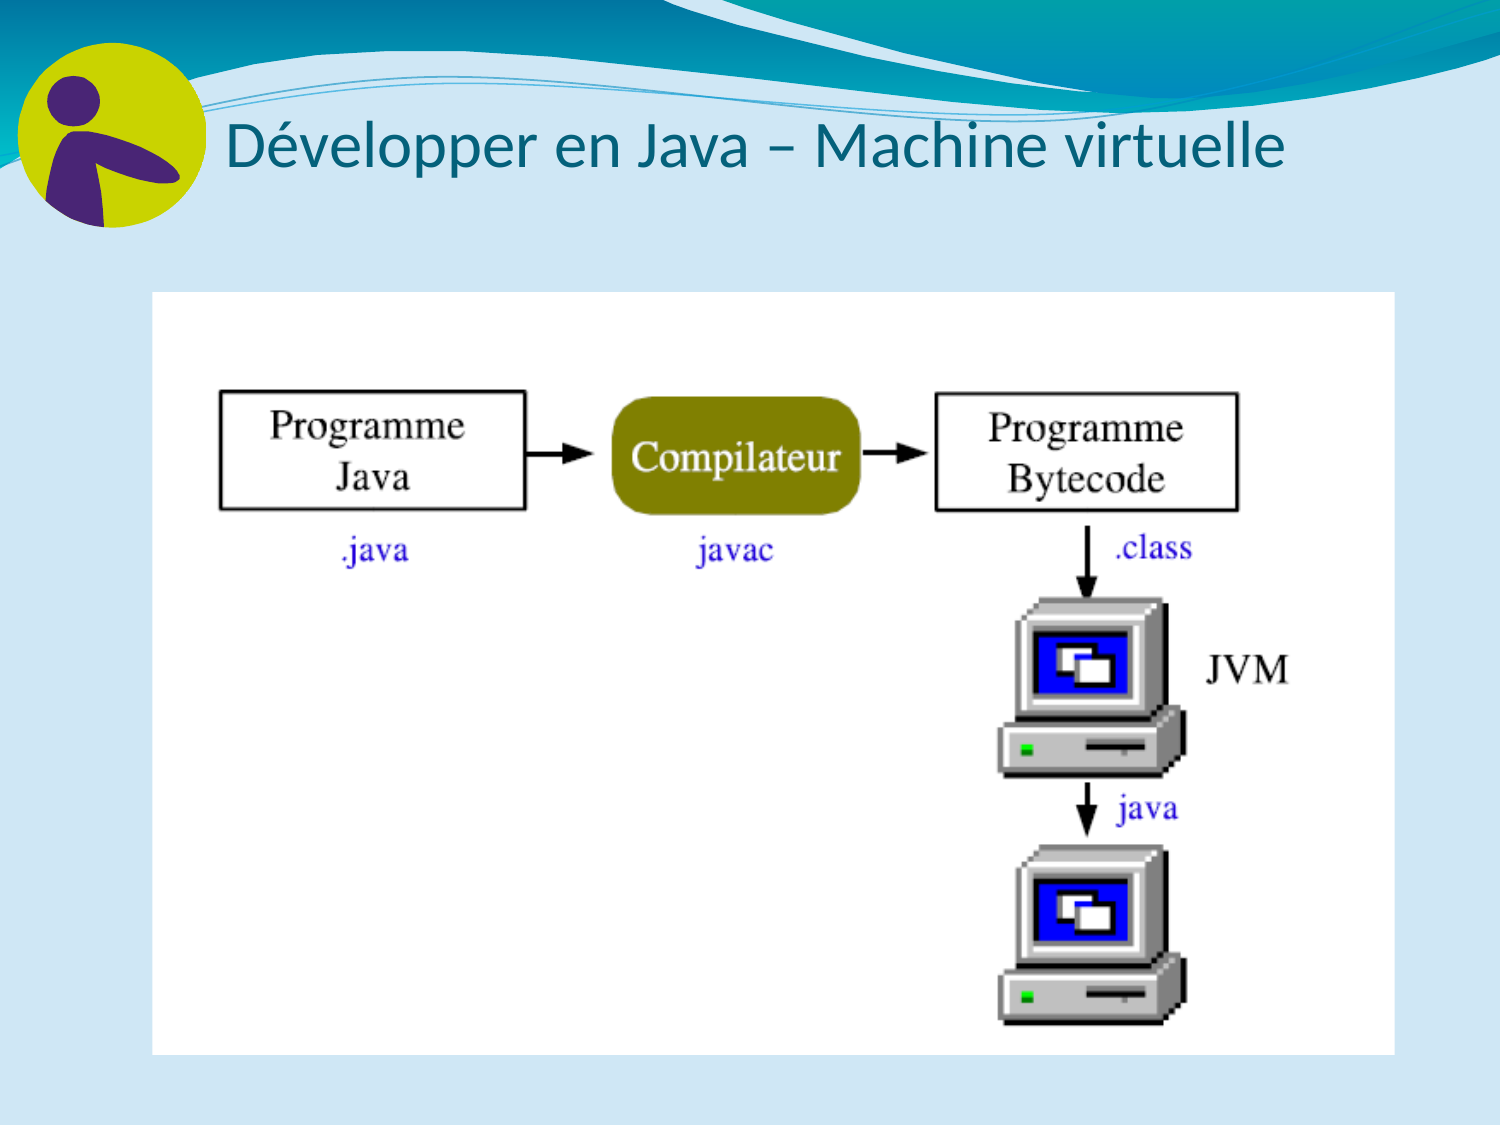

# Développer en Java – Machine virtuelle